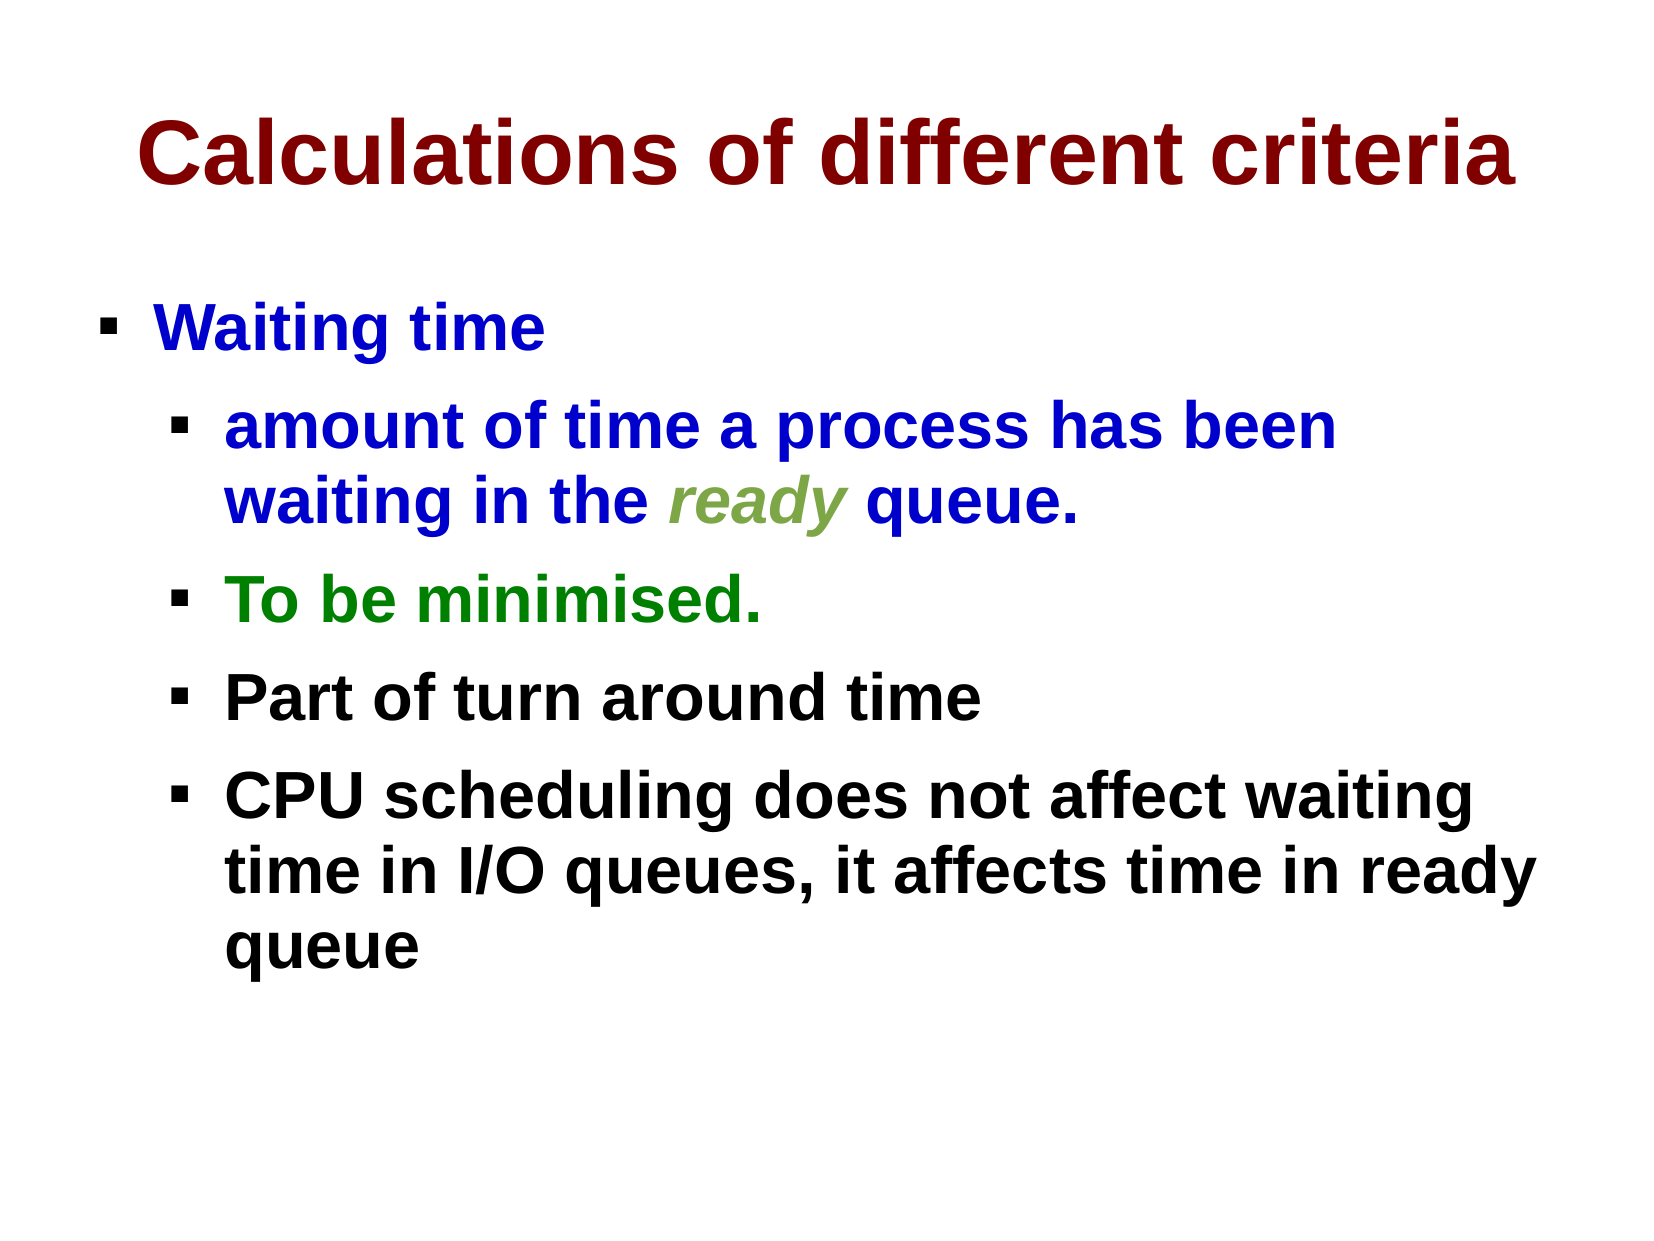

# Calculations of different criteria
Waiting time
amount of time a process has been waiting in the ready queue.
To be minimised.
Part of turn around time
CPU scheduling does not affect waiting time in I/O queues, it affects time in ready queue